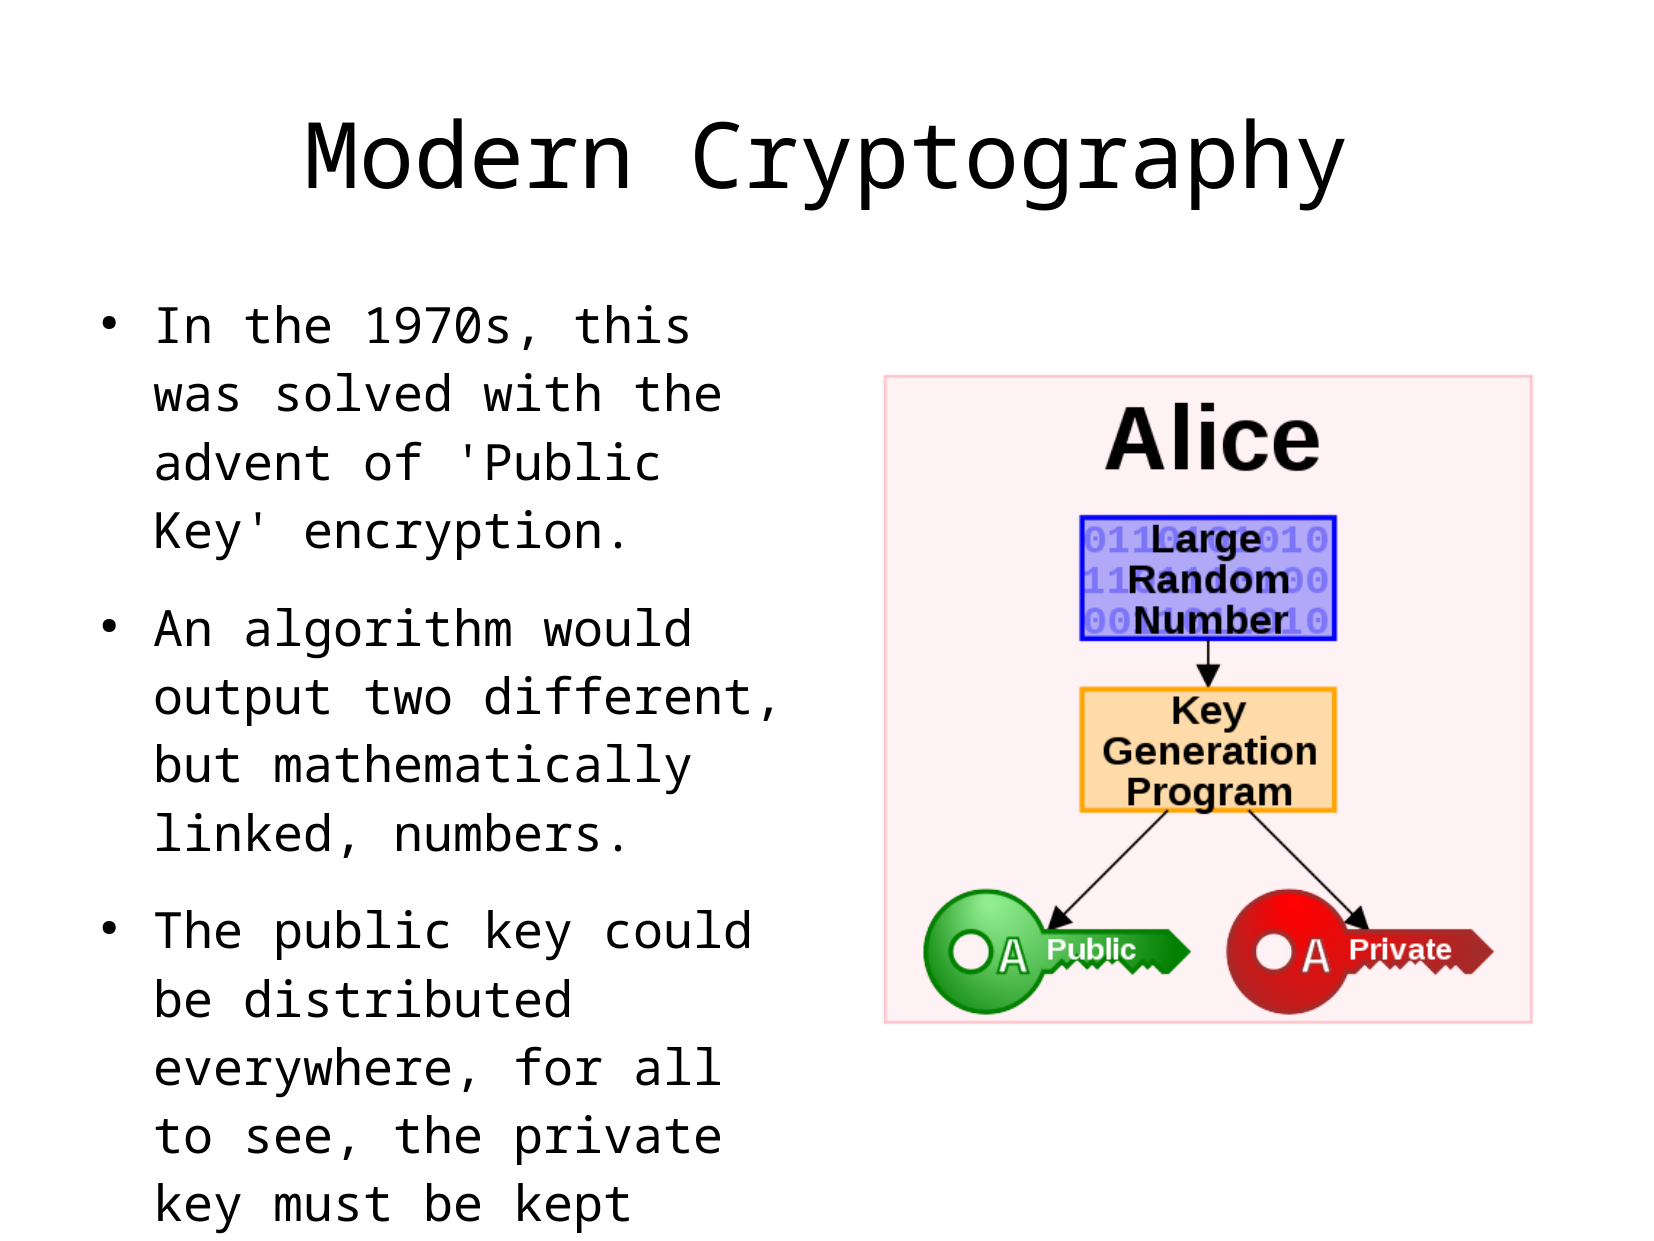

# Modern Cryptography
In the 1970s, this was solved with the advent of 'Public Key' encryption.
An algorithm would output two different, but mathematically linked, numbers.
The public key could be distributed everywhere, for all to see, the private key must be kept hidden for the owner.